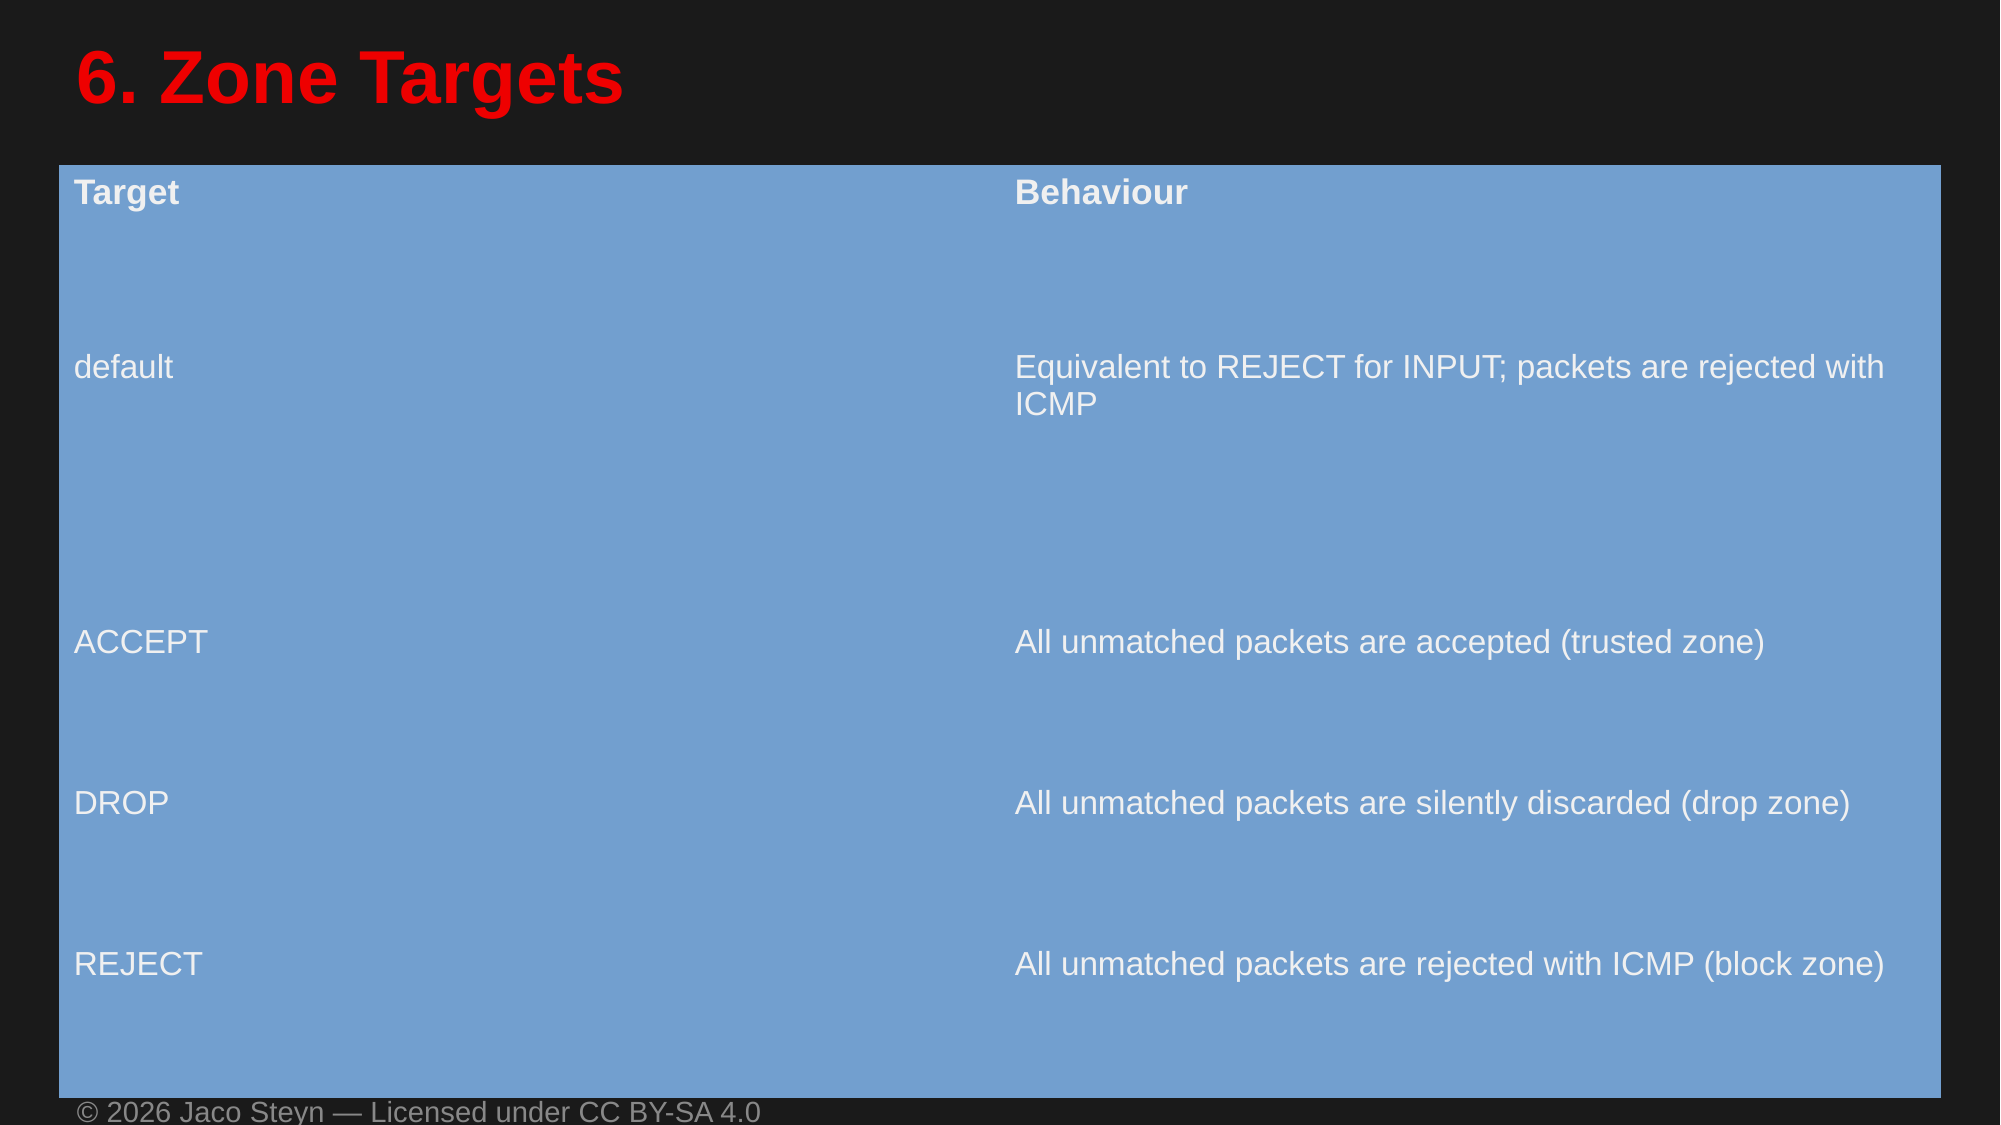

6. Zone Targets
| Target | Behaviour |
| --- | --- |
| default | Equivalent to REJECT for INPUT; packets are rejected with ICMP |
| ACCEPT | All unmatched packets are accepted (trusted zone) |
| DROP | All unmatched packets are silently discarded (drop zone) |
| REJECT | All unmatched packets are rejected with ICMP (block zone) |
© 2026 Jaco Steyn — Licensed under CC BY-SA 4.0